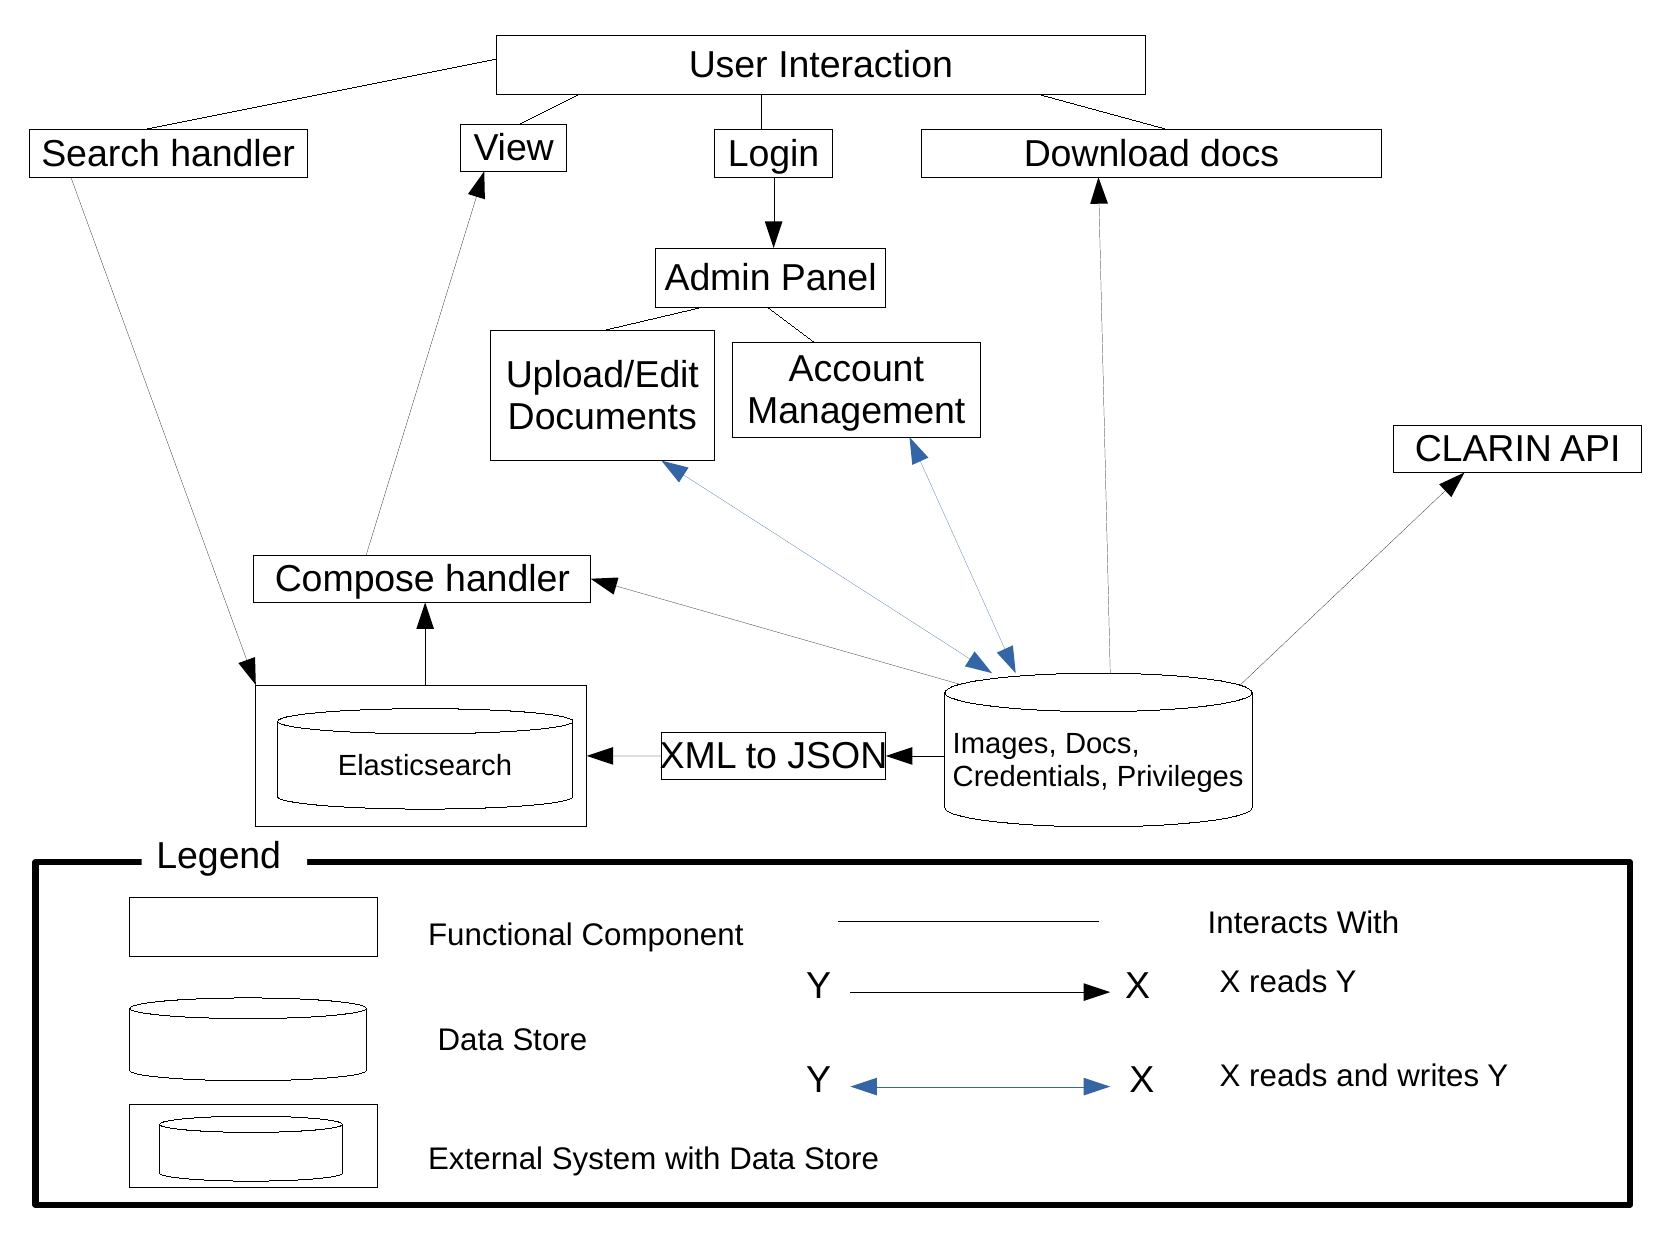

User Interaction
View
Search handler
Login
Download docs
Admin Panel
Upload/Edit
Documents
Account
Management
CLARIN API
Compose handler
Images, Docs,
Credentials, Privileges
Elasticsearch
XML to JSON
Legend
Interacts With
Functional Component
Y
X
X reads Y
Data Store
Y
X
X reads and writes Y
External System with Data Store